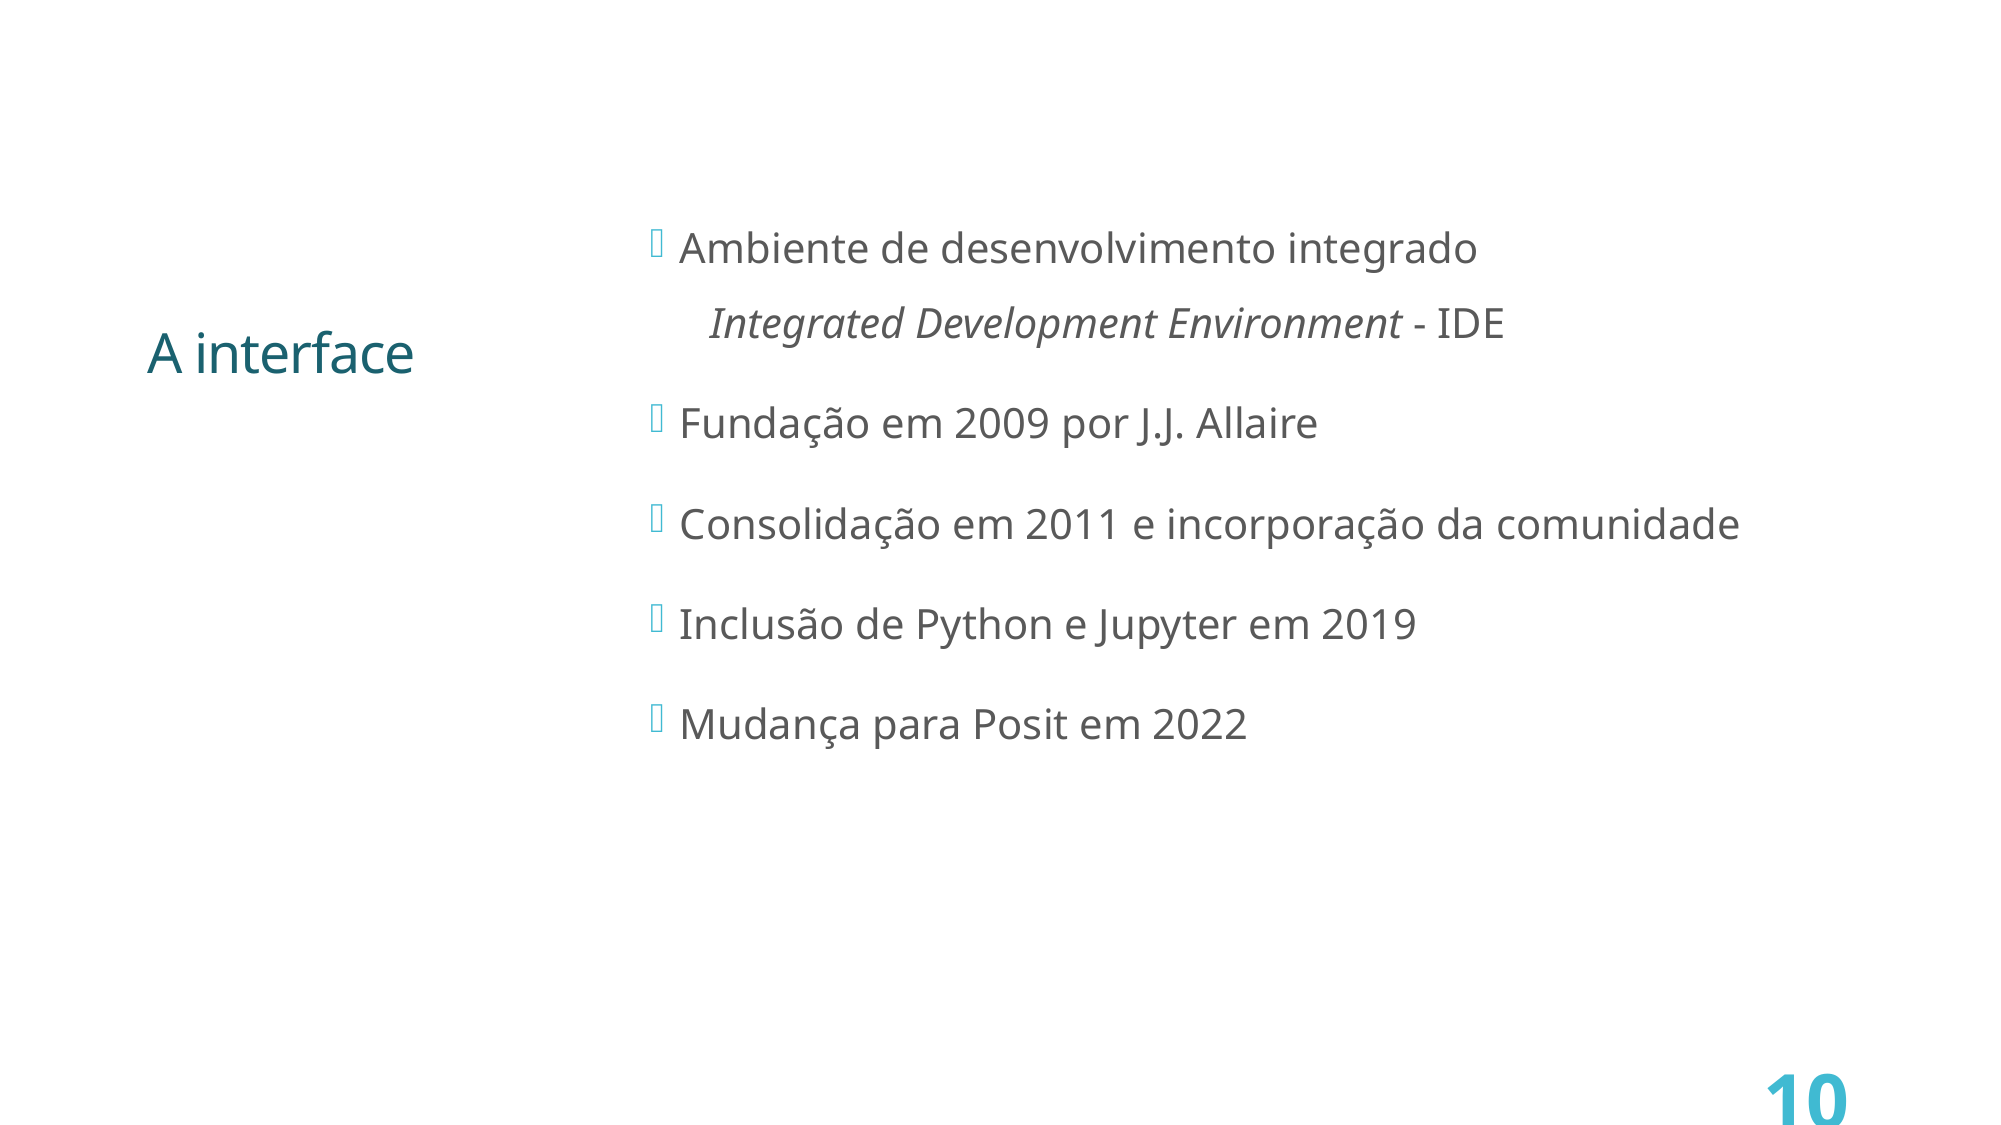

# Ambiente de desenvolvimento integrado Integrated Development Environment - IDE
Fundação em 2009 por J.J. Allaire
Consolidação em 2011 e incorporação da comunidade
Inclusão de Python e Jupyter em 2019
Mudança para Posit em 2022
A interface
História do RStudio
10